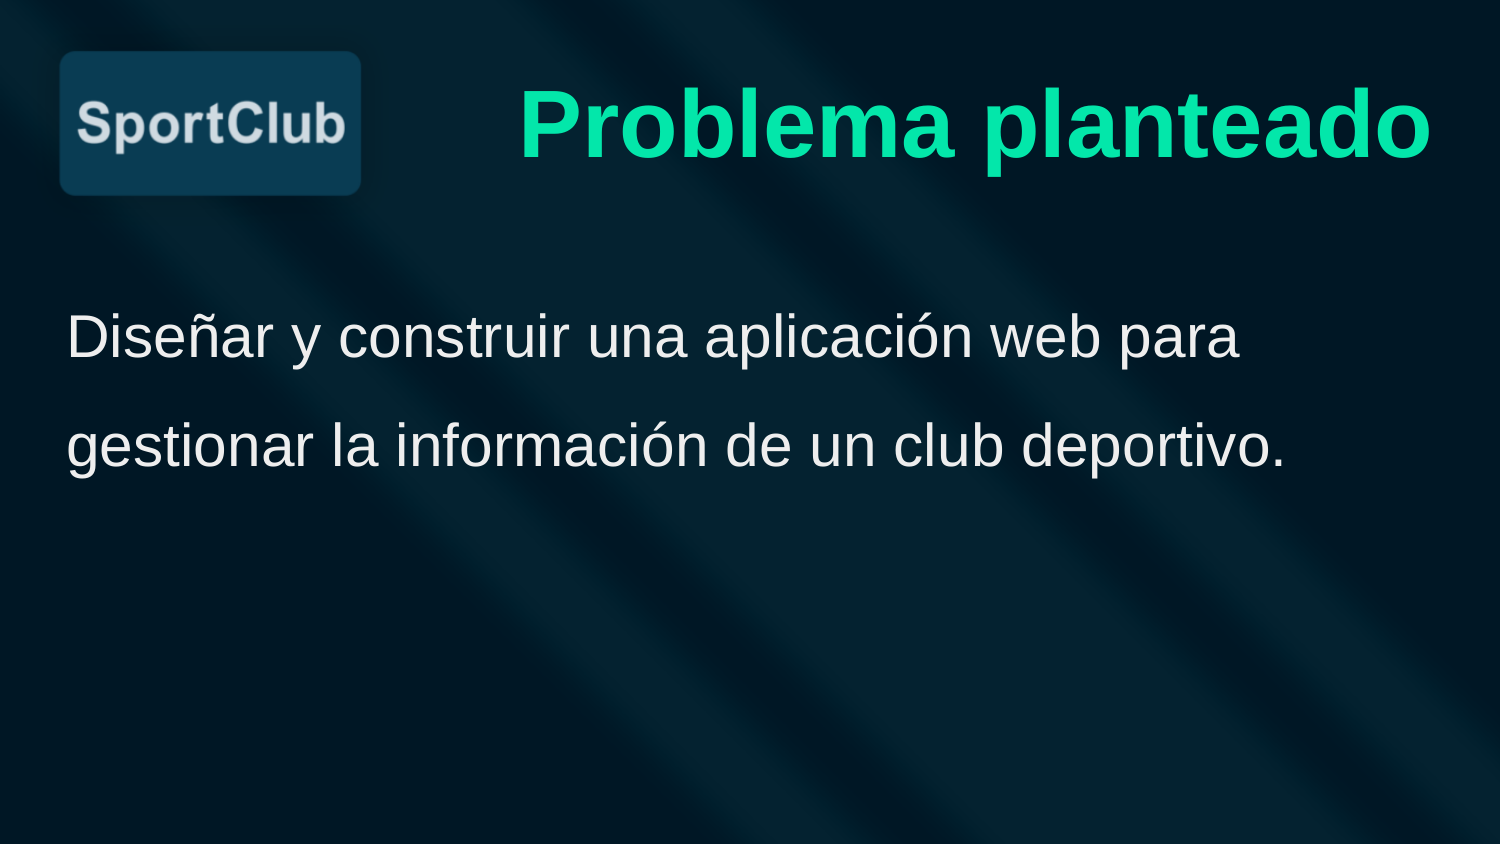

Problema planteado
# Diseñar y construir una aplicación web para gestionar la información de un club deportivo.